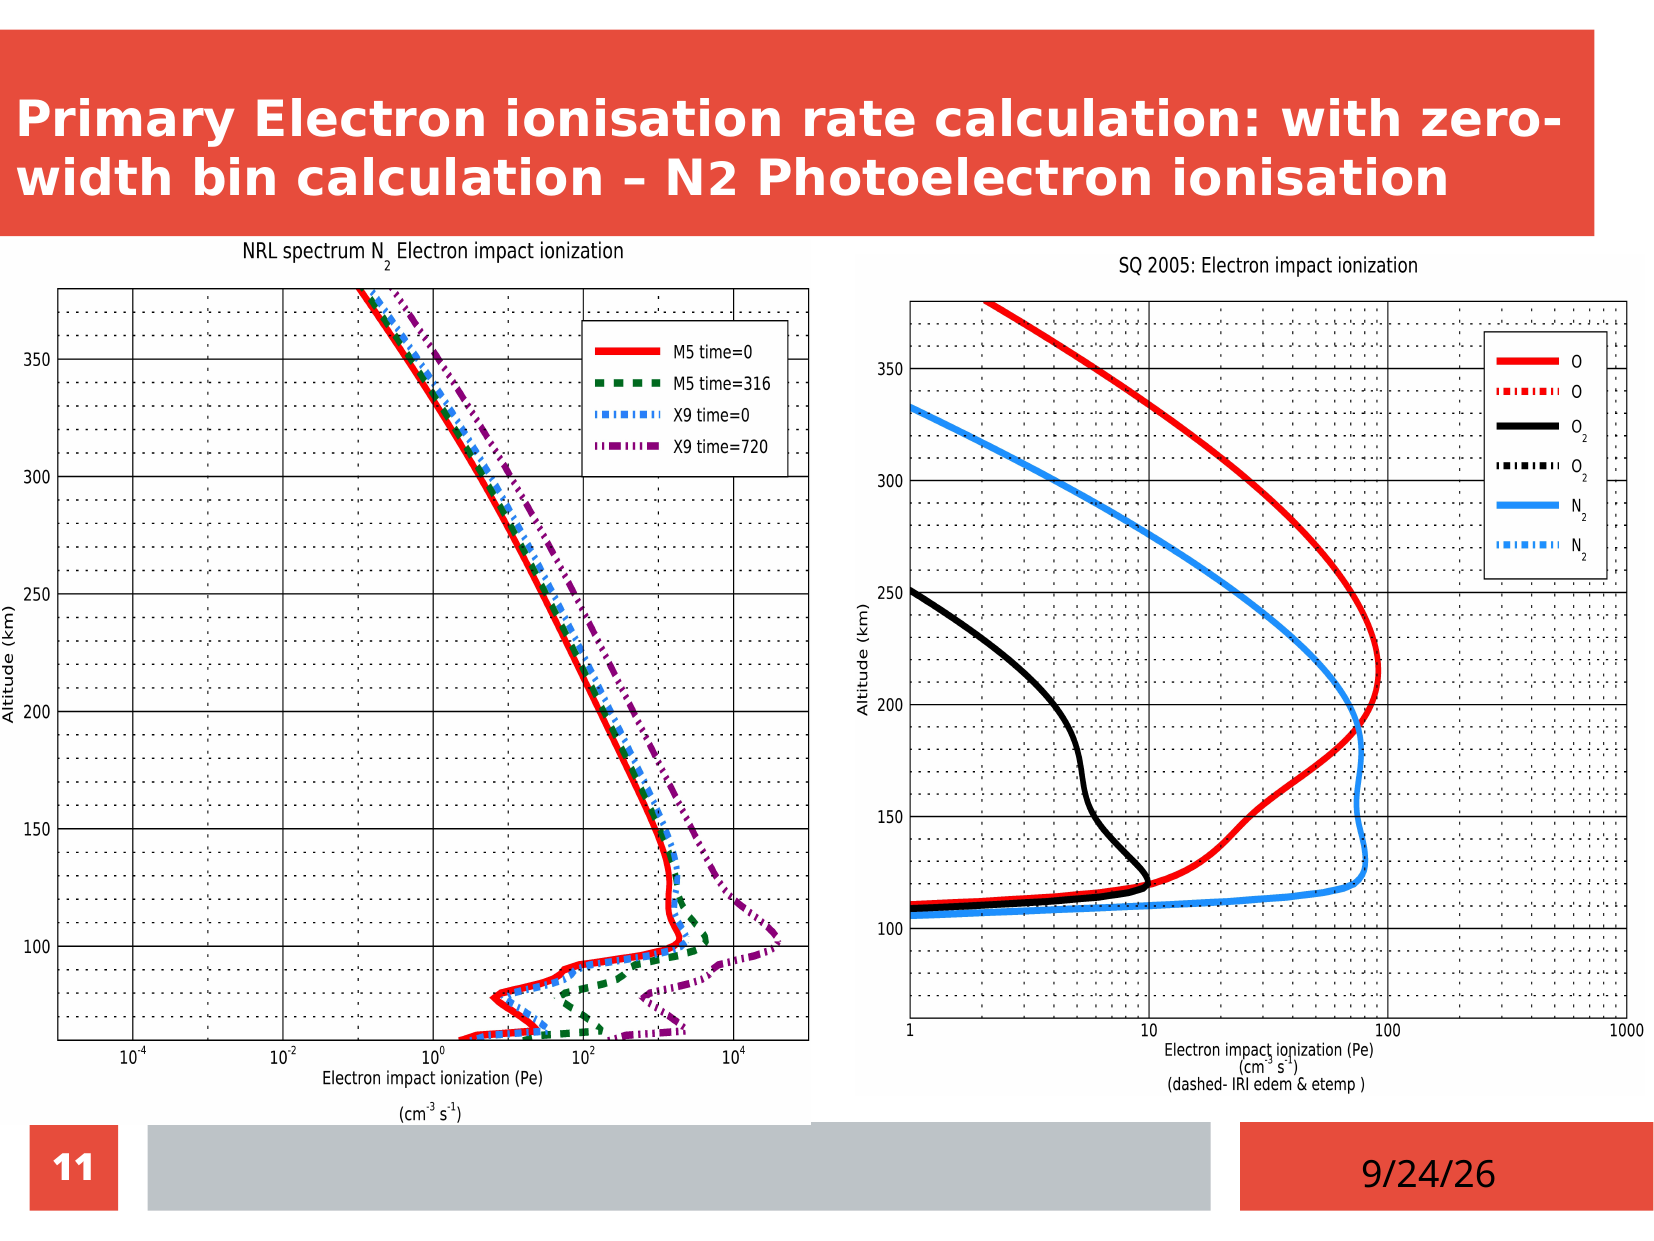

# Primary Electron ionisation rate calculation: with zero-width bin calculation – N2 Photoelectron ionisation
11